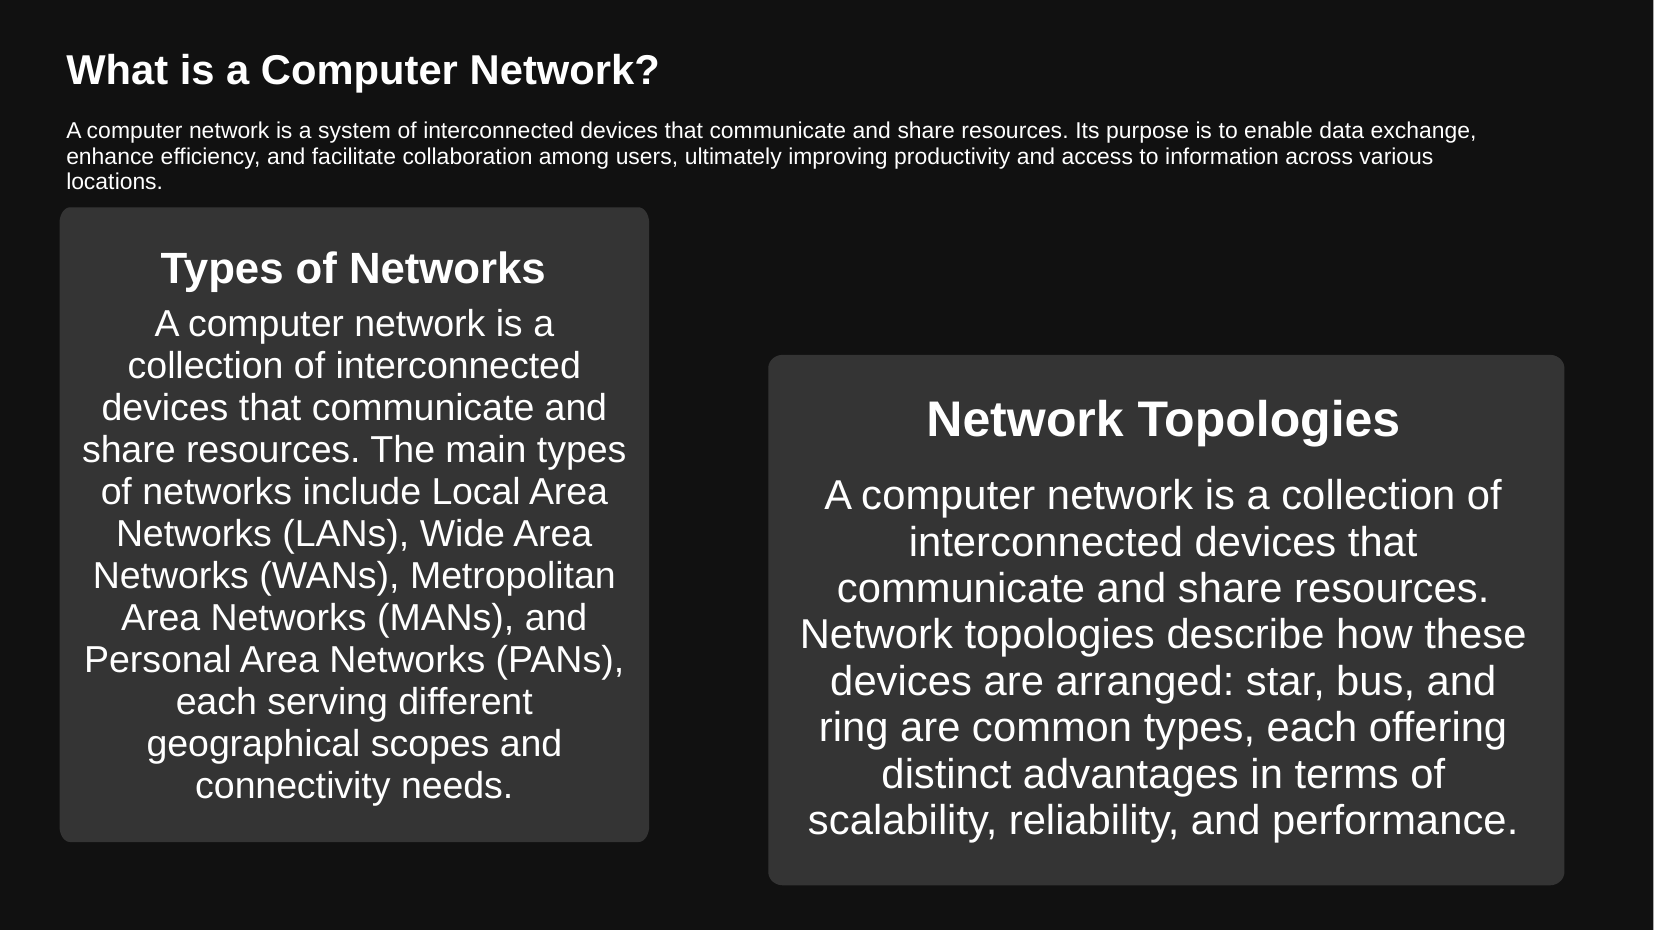

What is a Computer Network?
A computer network is a system of interconnected devices that communicate and share resources. Its purpose is to enable data exchange, enhance efficiency, and facilitate collaboration among users, ultimately improving productivity and access to information across various locations.
Types of Networks
A computer network is a collection of interconnected devices that communicate and share resources. The main types of networks include Local Area Networks (LANs), Wide Area Networks (WANs), Metropolitan Area Networks (MANs), and Personal Area Networks (PANs), each serving different geographical scopes and connectivity needs.
Network Topologies
A computer network is a collection of interconnected devices that communicate and share resources. Network topologies describe how these devices are arranged: star, bus, and ring are common types, each offering distinct advantages in terms of scalability, reliability, and performance.